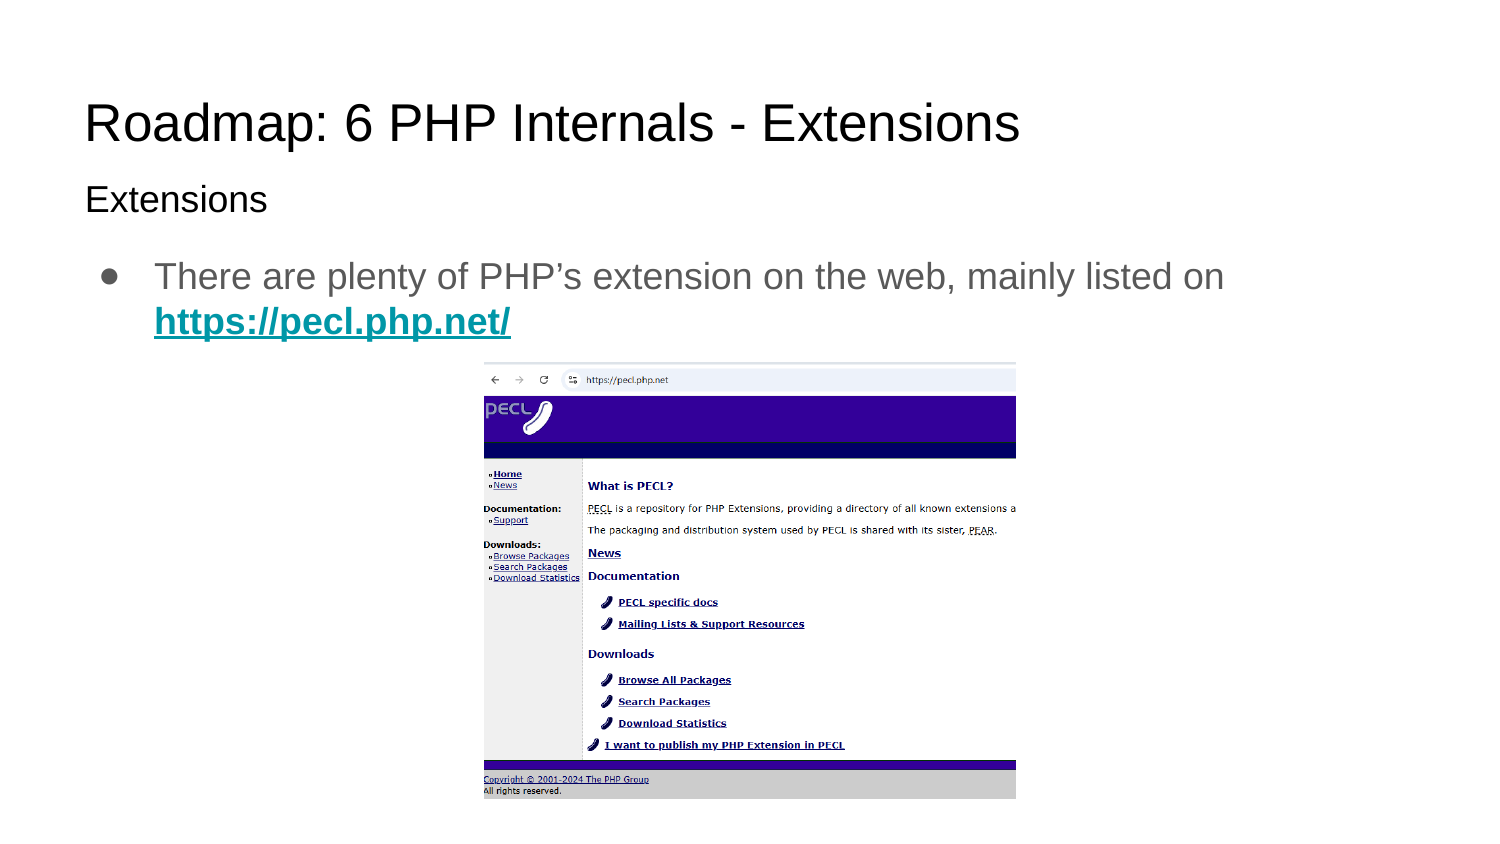

# Roadmap: 6 PHP Internals - Extensions
Extensions
There are plenty of PHP’s extension on the web, mainly listed on https://pecl.php.net/